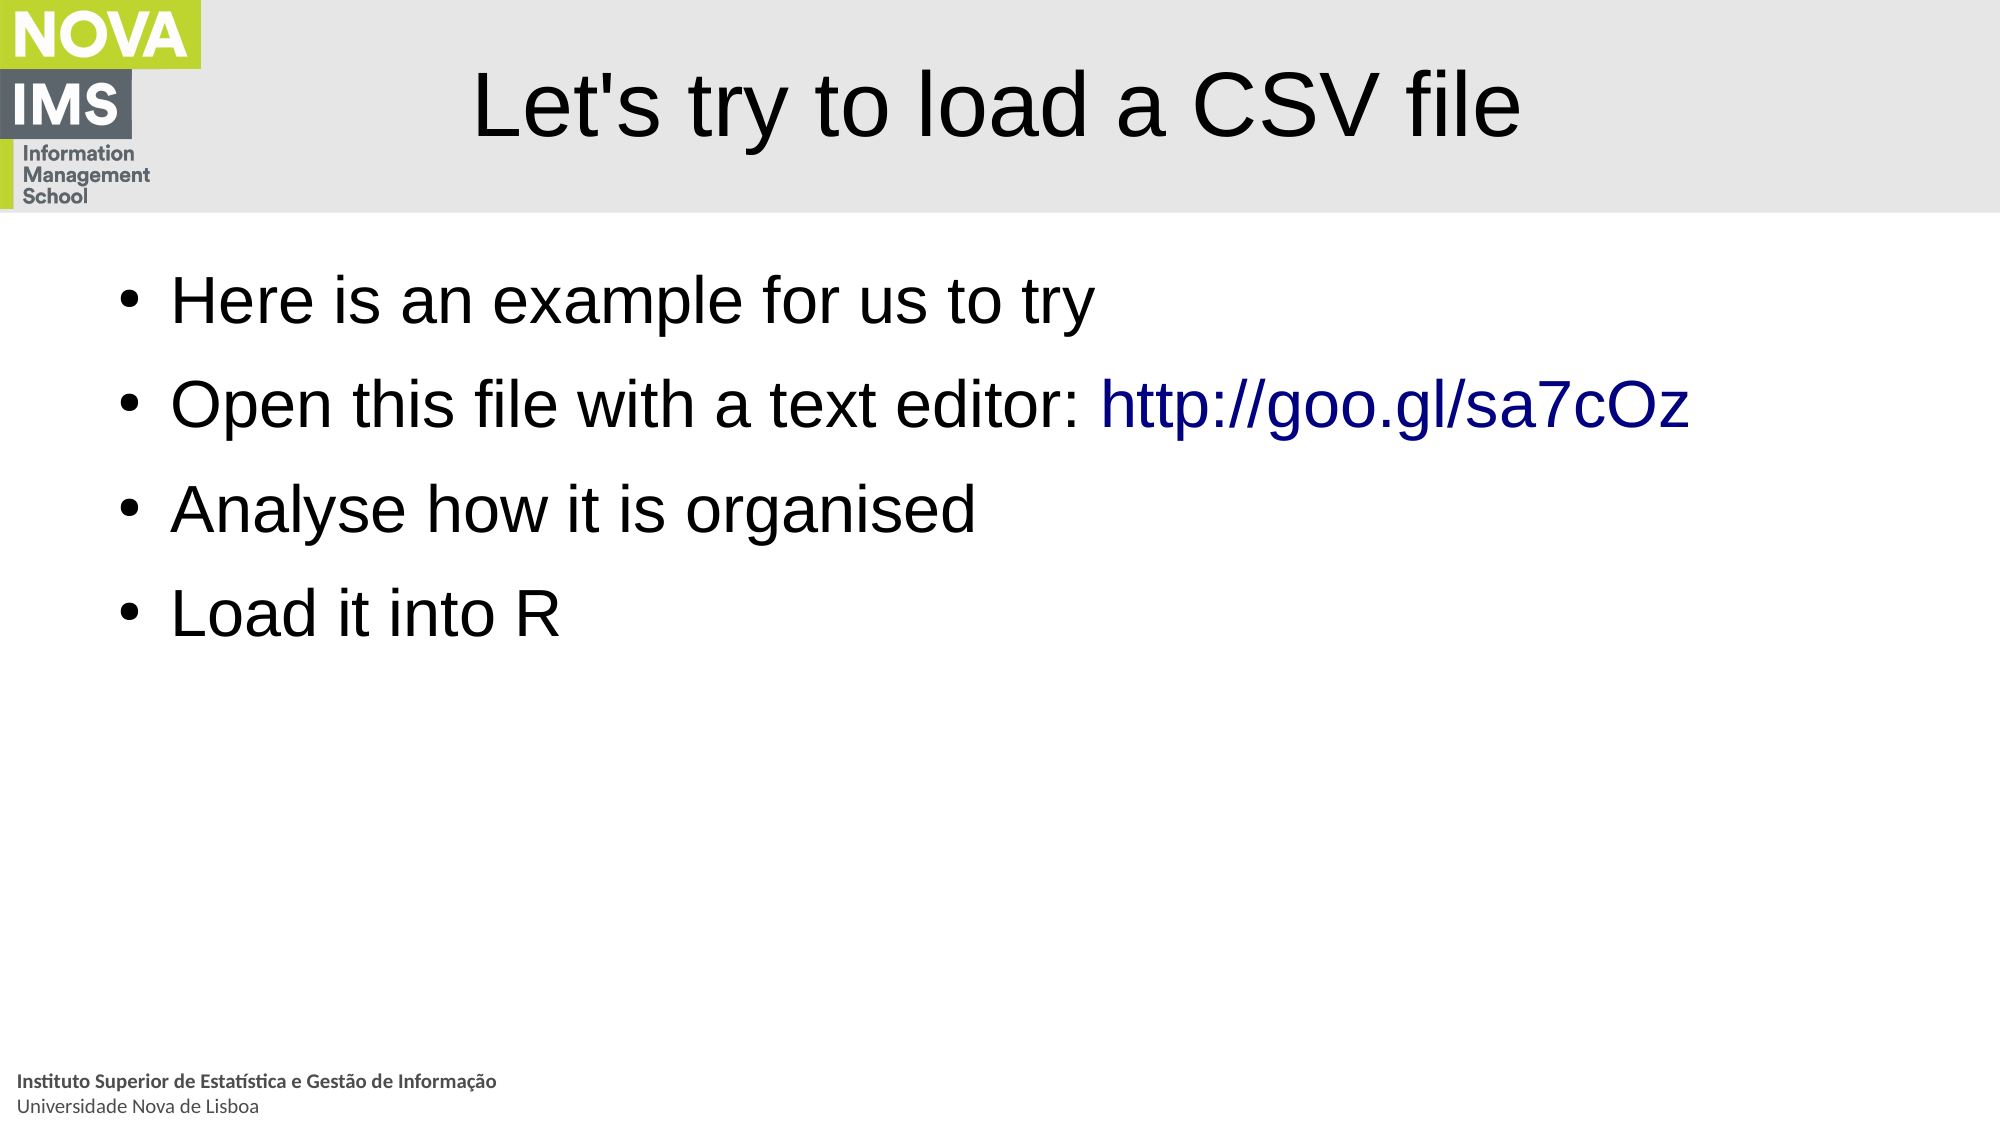

# Let's try to load a CSV file
Here is an example for us to try
Open this file with a text editor: http://goo.gl/sa7cOz
Analyse how it is organised
Load it into R